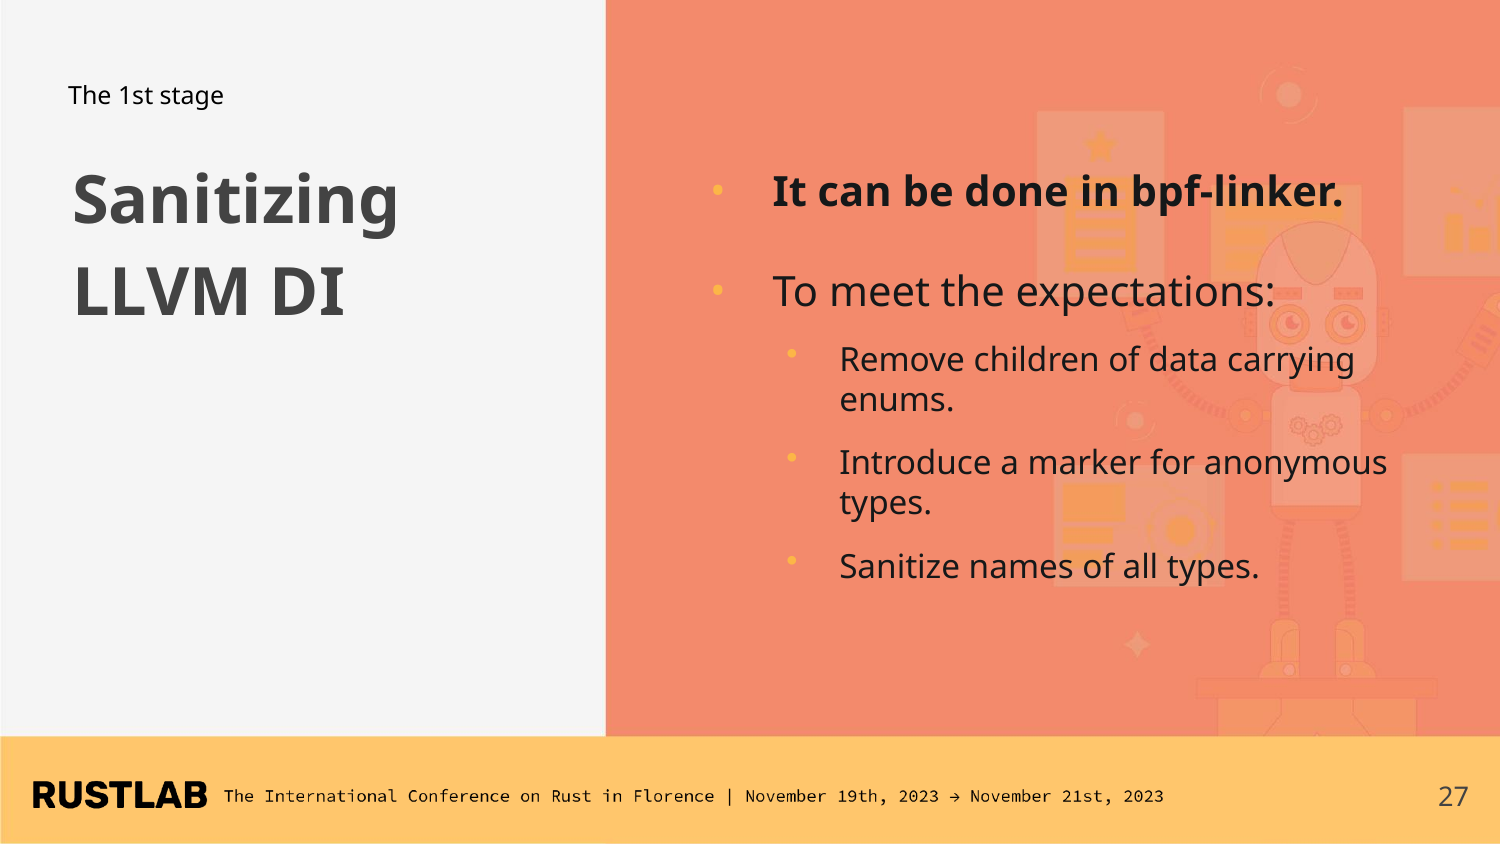

The 1st stage
# It can be done in bpf-linker.
To meet the expectations:
Remove children of data carrying enums.
Introduce a marker for anonymous types.
Sanitize names of all types.
Sanitizing LLVM DI